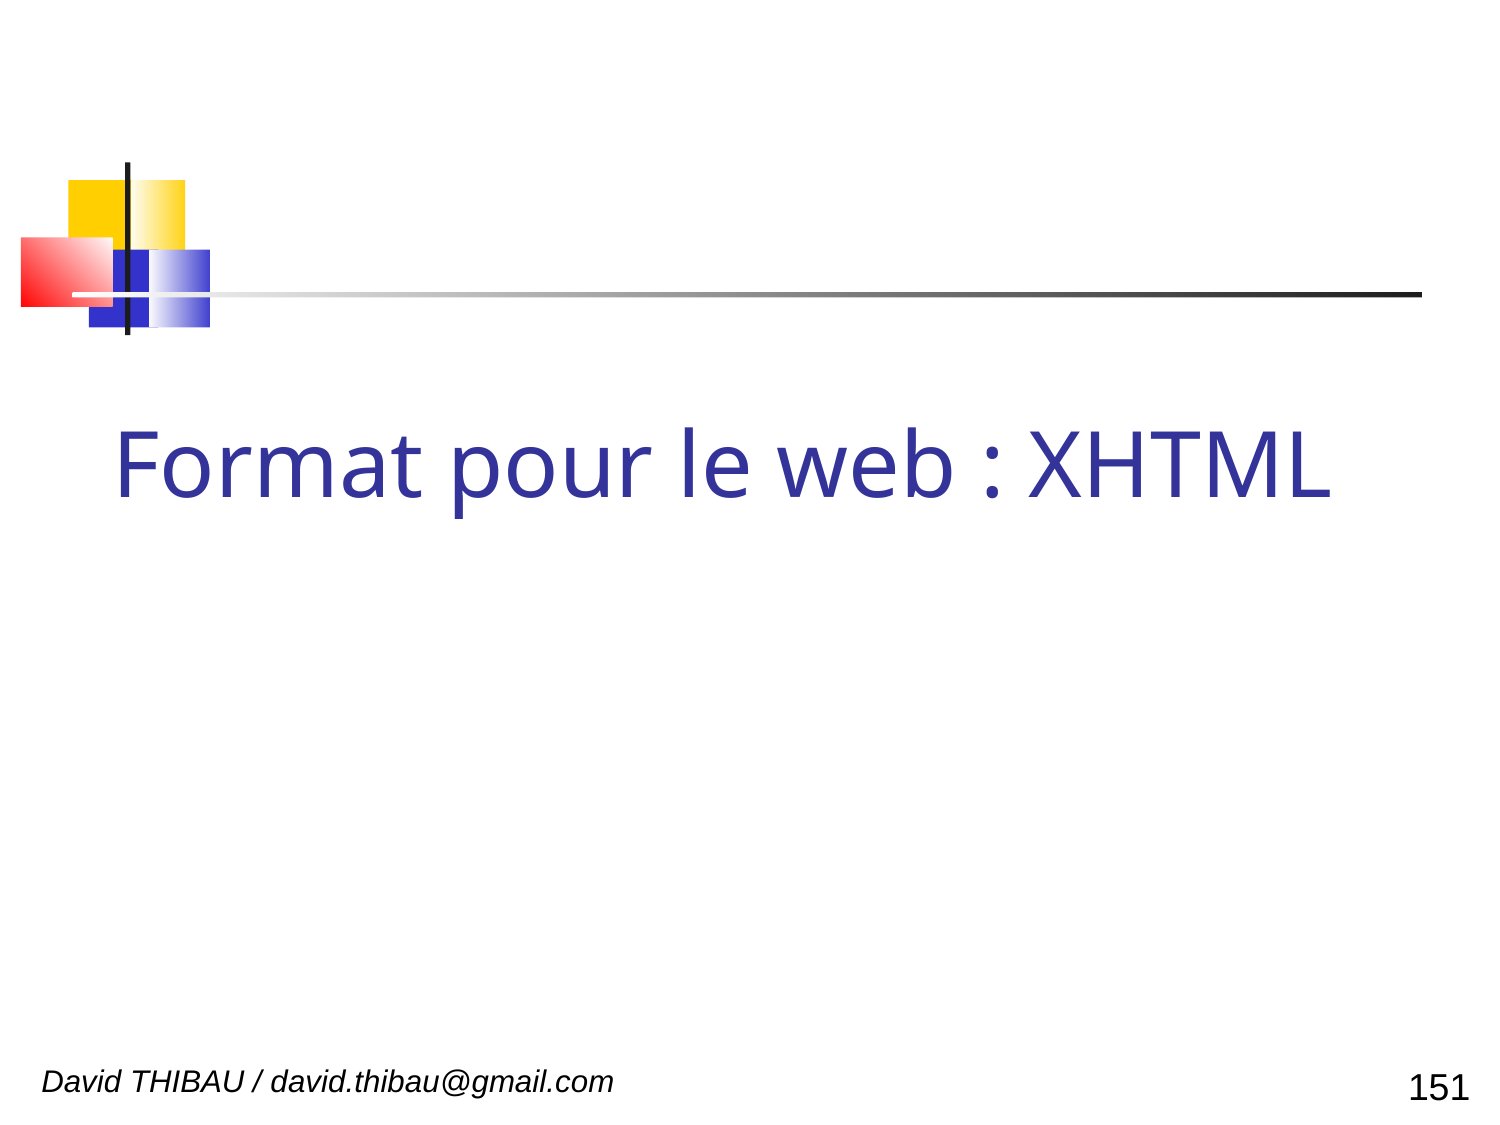

# Format pour le web : XHTML